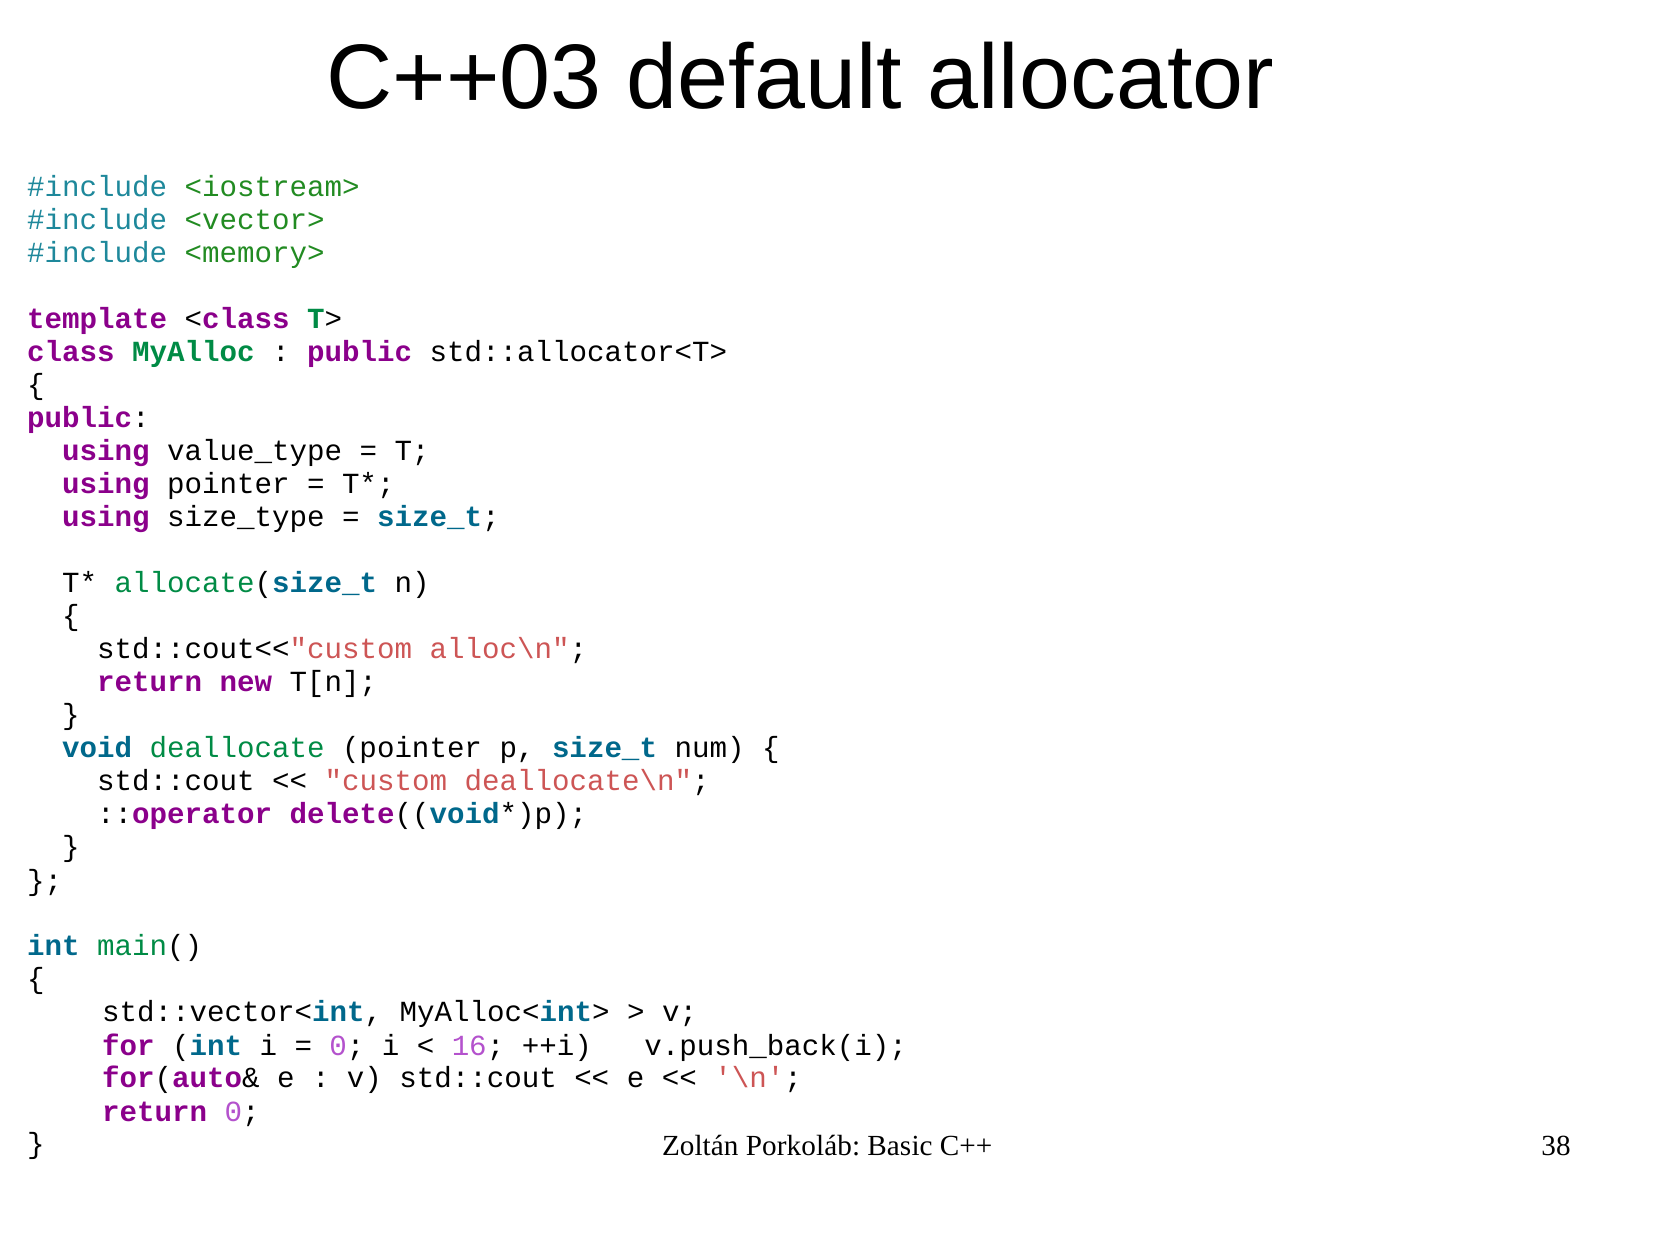

# C++03 default allocator
#include <iostream>
#include <vector>
#include <memory>
template <class T>
class MyAlloc : public std::allocator<T>
{
public:
 using value_type = T;
 using pointer = T*;
 using size_type = size_t;
 T* allocate(size_t n)
 {
 std::cout<<"custom alloc\n";
 return new T[n];
 }
 void deallocate (pointer p, size_t num) {
 std::cout << "custom deallocate\n";
 ::operator delete((void*)p);
 }
};
int main()
{
	std::vector<int, MyAlloc<int> > v;
	for (int i = 0; i < 16; ++i) v.push_back(i);
	for(auto& e : v) std::cout << e << '\n';
	return 0;
}
Zoltán Porkoláb: Basic C++
38